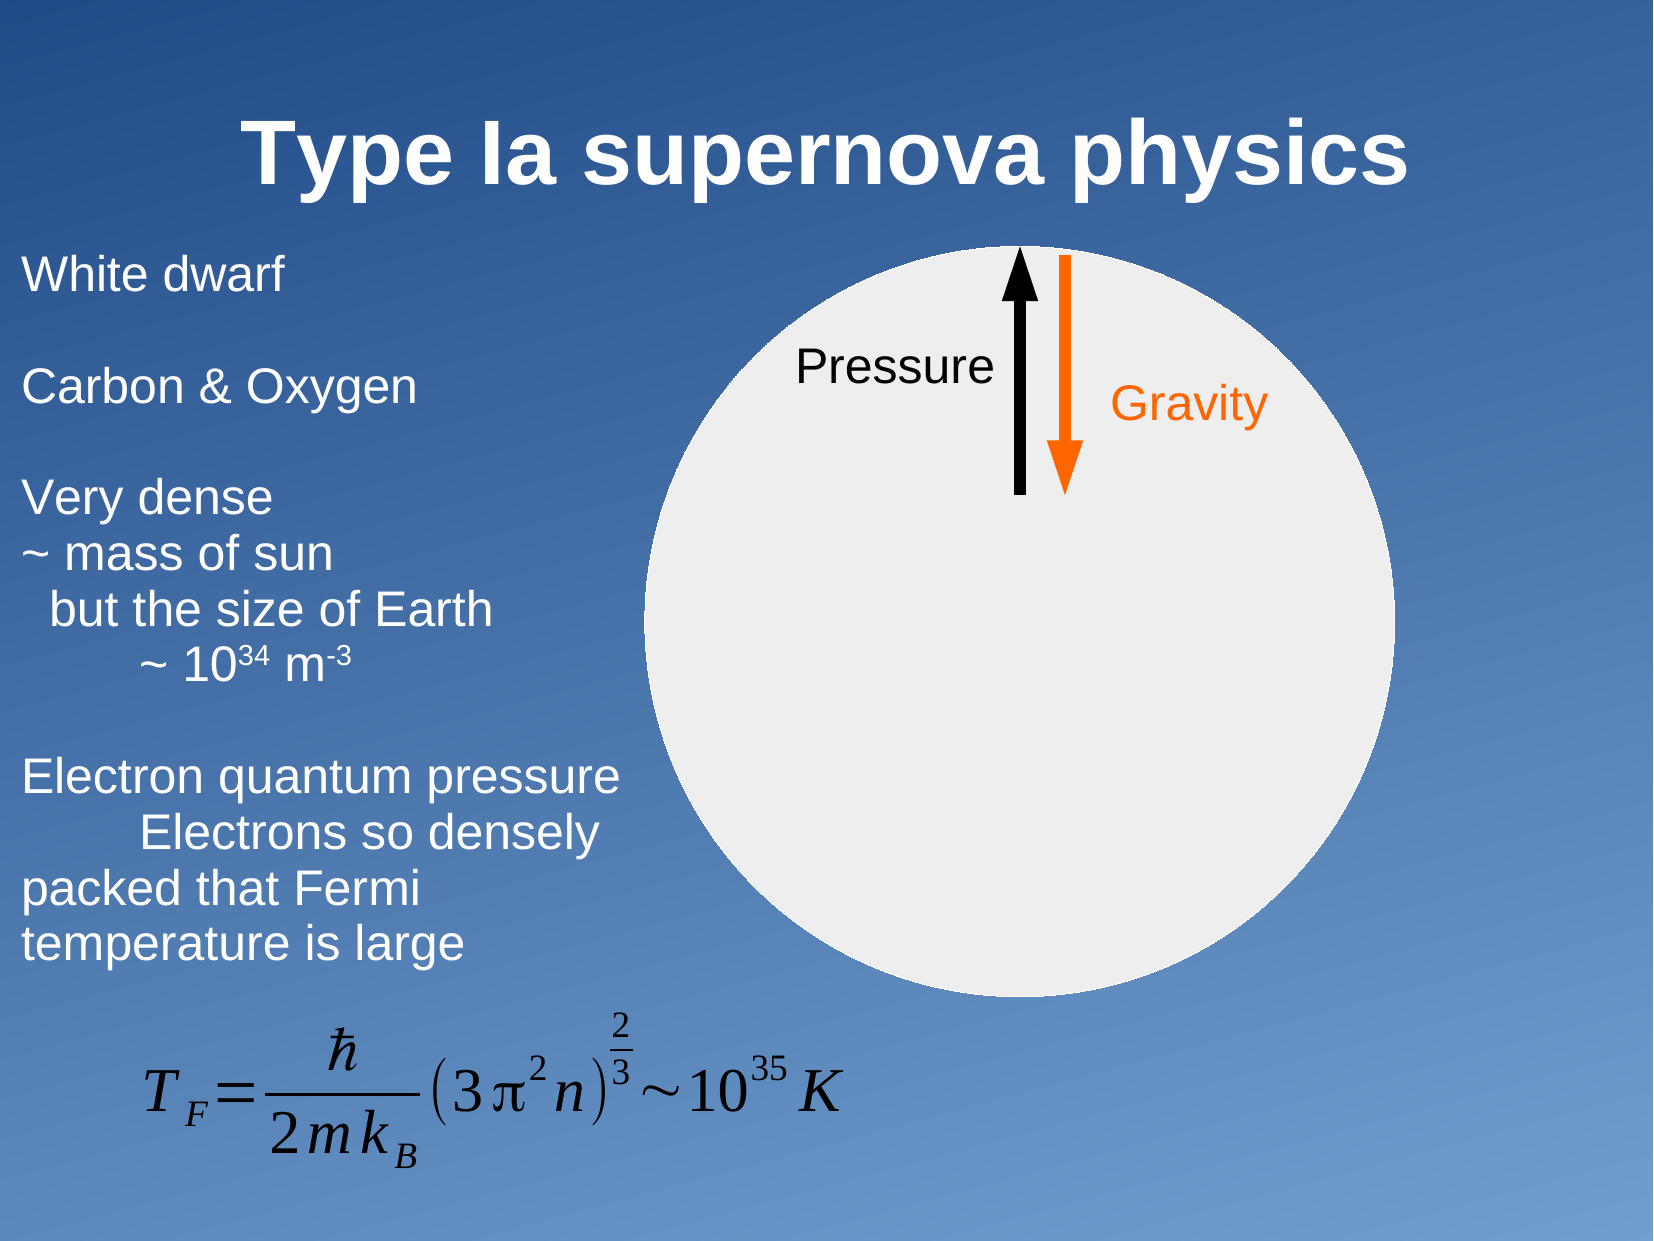

# Type Ia supernova physics
White dwarf
Carbon & Oxygen
Very dense
~ mass of sun
 but the size of Earth
	~ 1034 m-3
Electron quantum pressure
	Electrons so densely packed that Fermi temperature is large
Pressure
Gravity